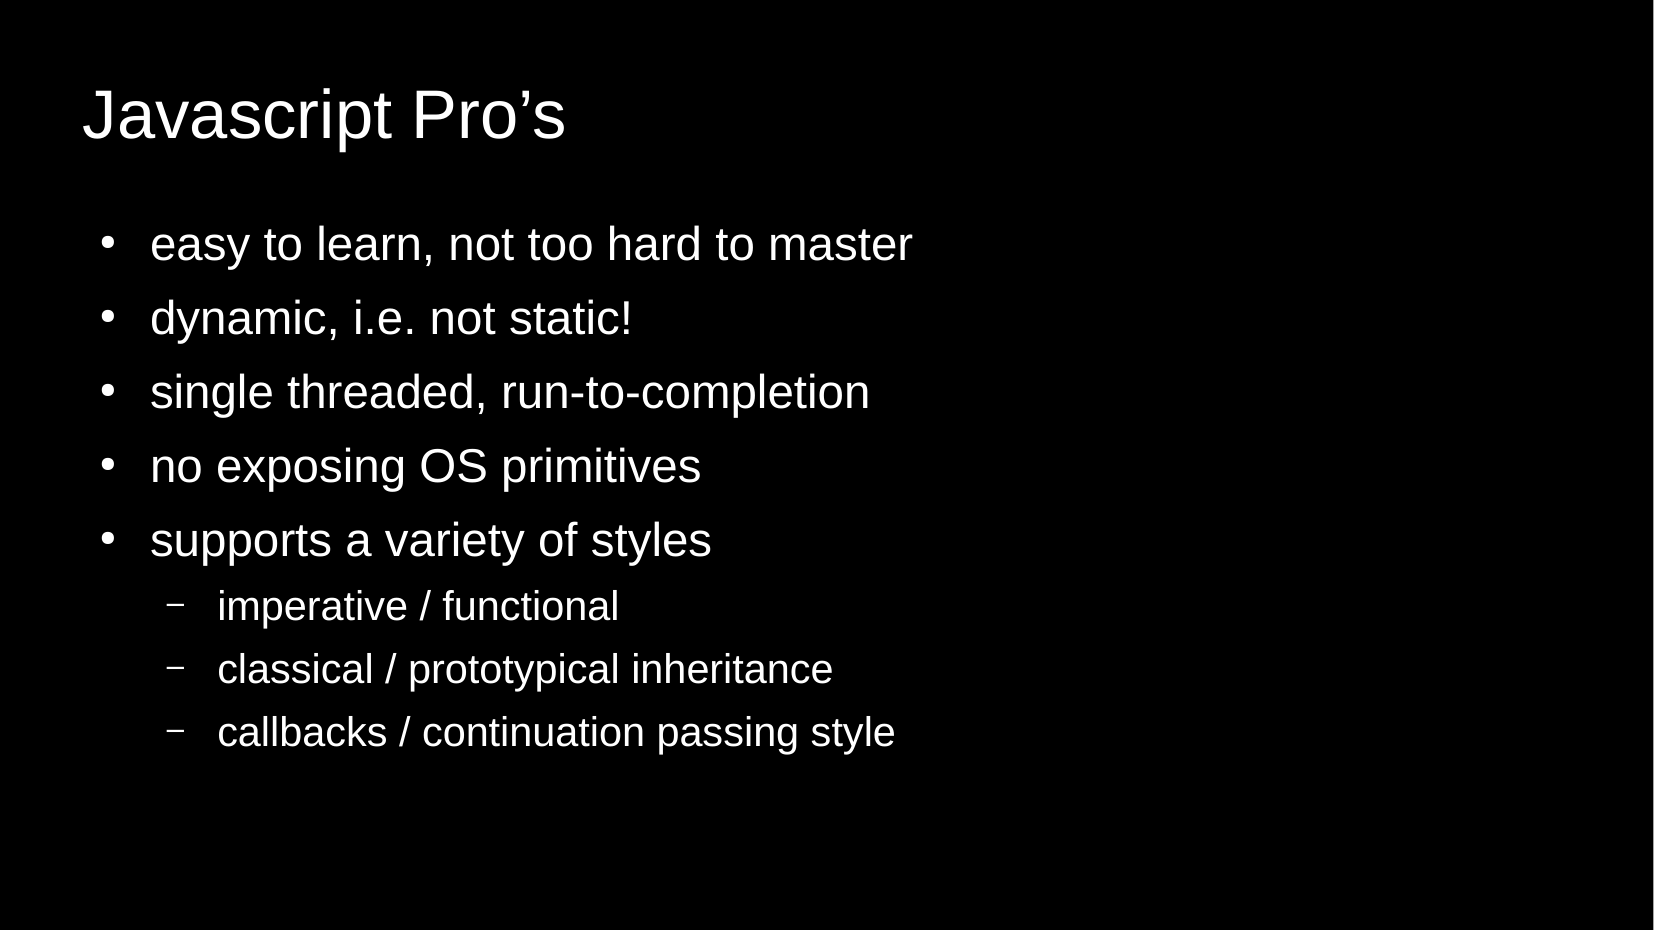

# Javascript Pro’s
easy to learn, not too hard to master
dynamic, i.e. not static!
single threaded, run-to-completion
no exposing OS primitives
supports a variety of styles
imperative / functional
classical / prototypical inheritance
callbacks / continuation passing style